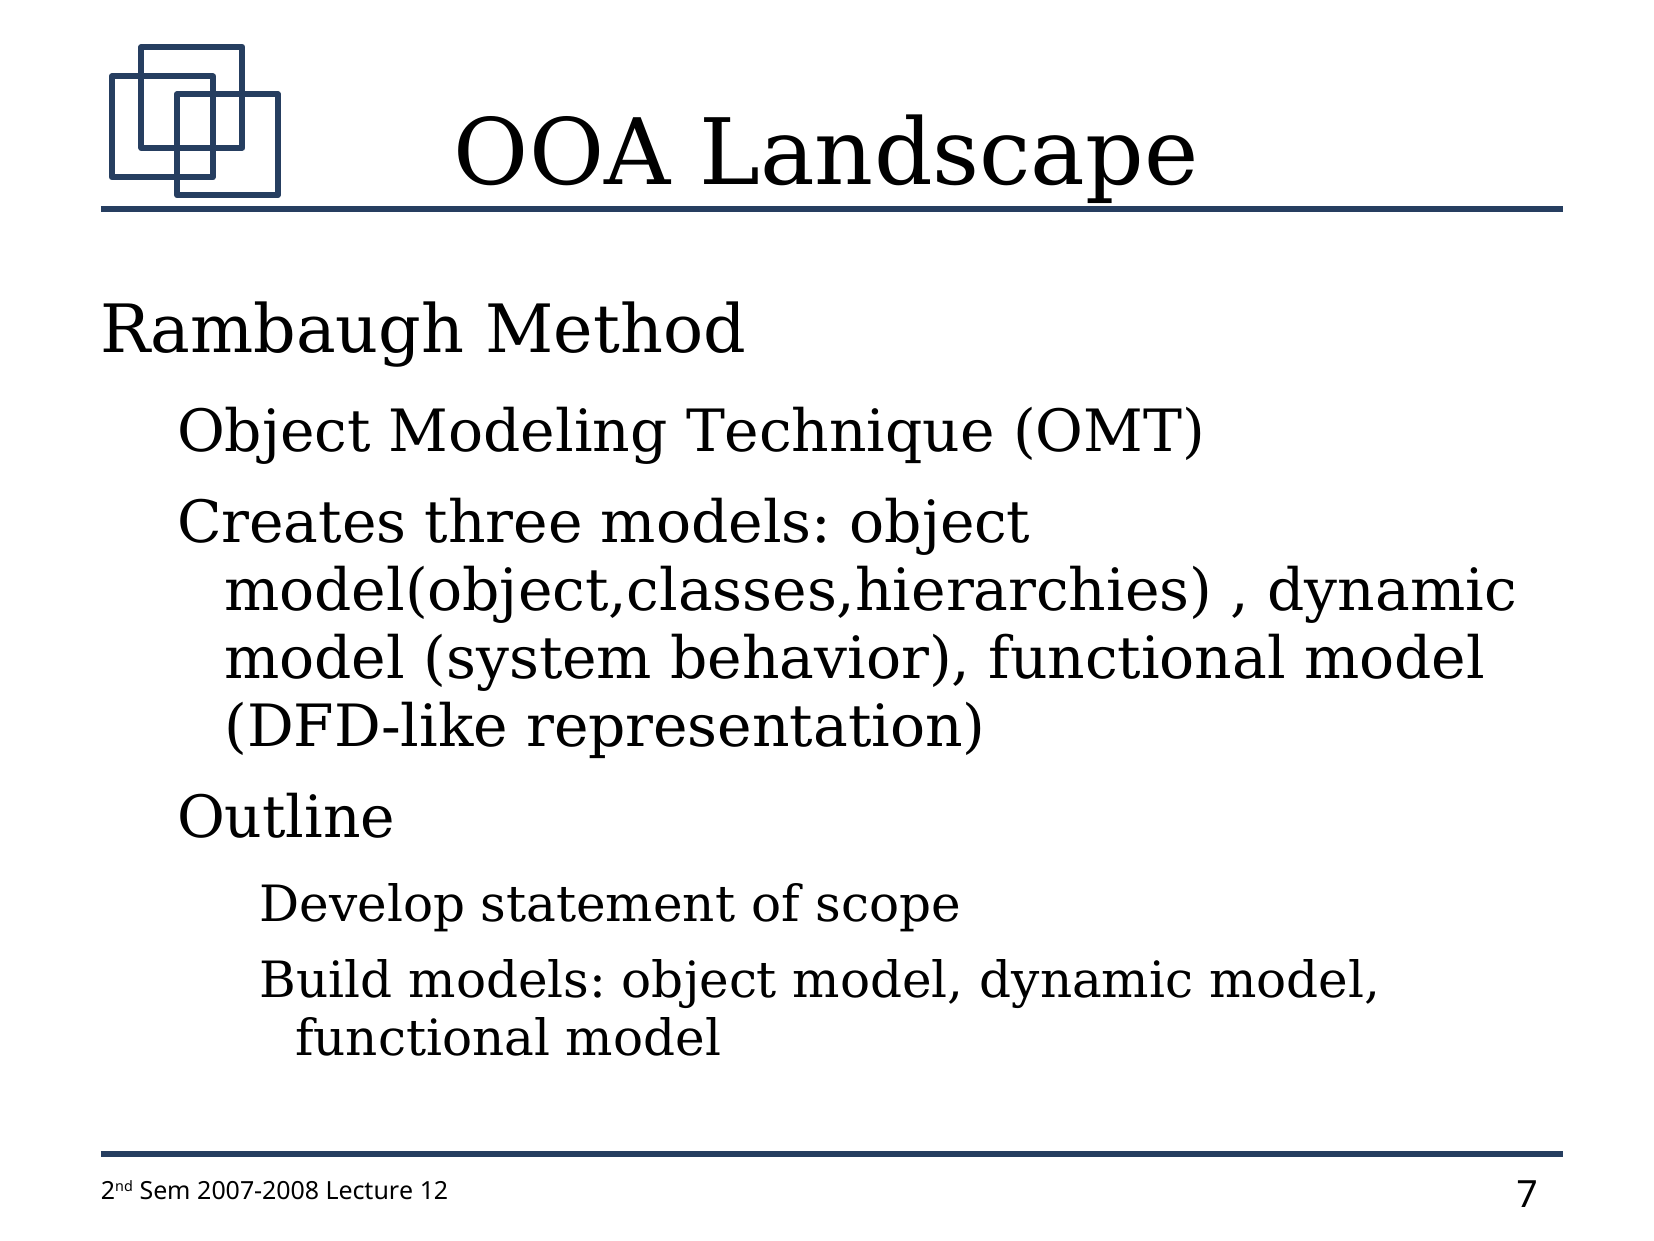

# OOA Landscape
Rambaugh Method
Object Modeling Technique (OMT)
Creates three models: object model(object,classes,hierarchies) , dynamic model (system behavior), functional model (DFD-like representation)
Outline
Develop statement of scope
Build models: object model, dynamic model, functional model